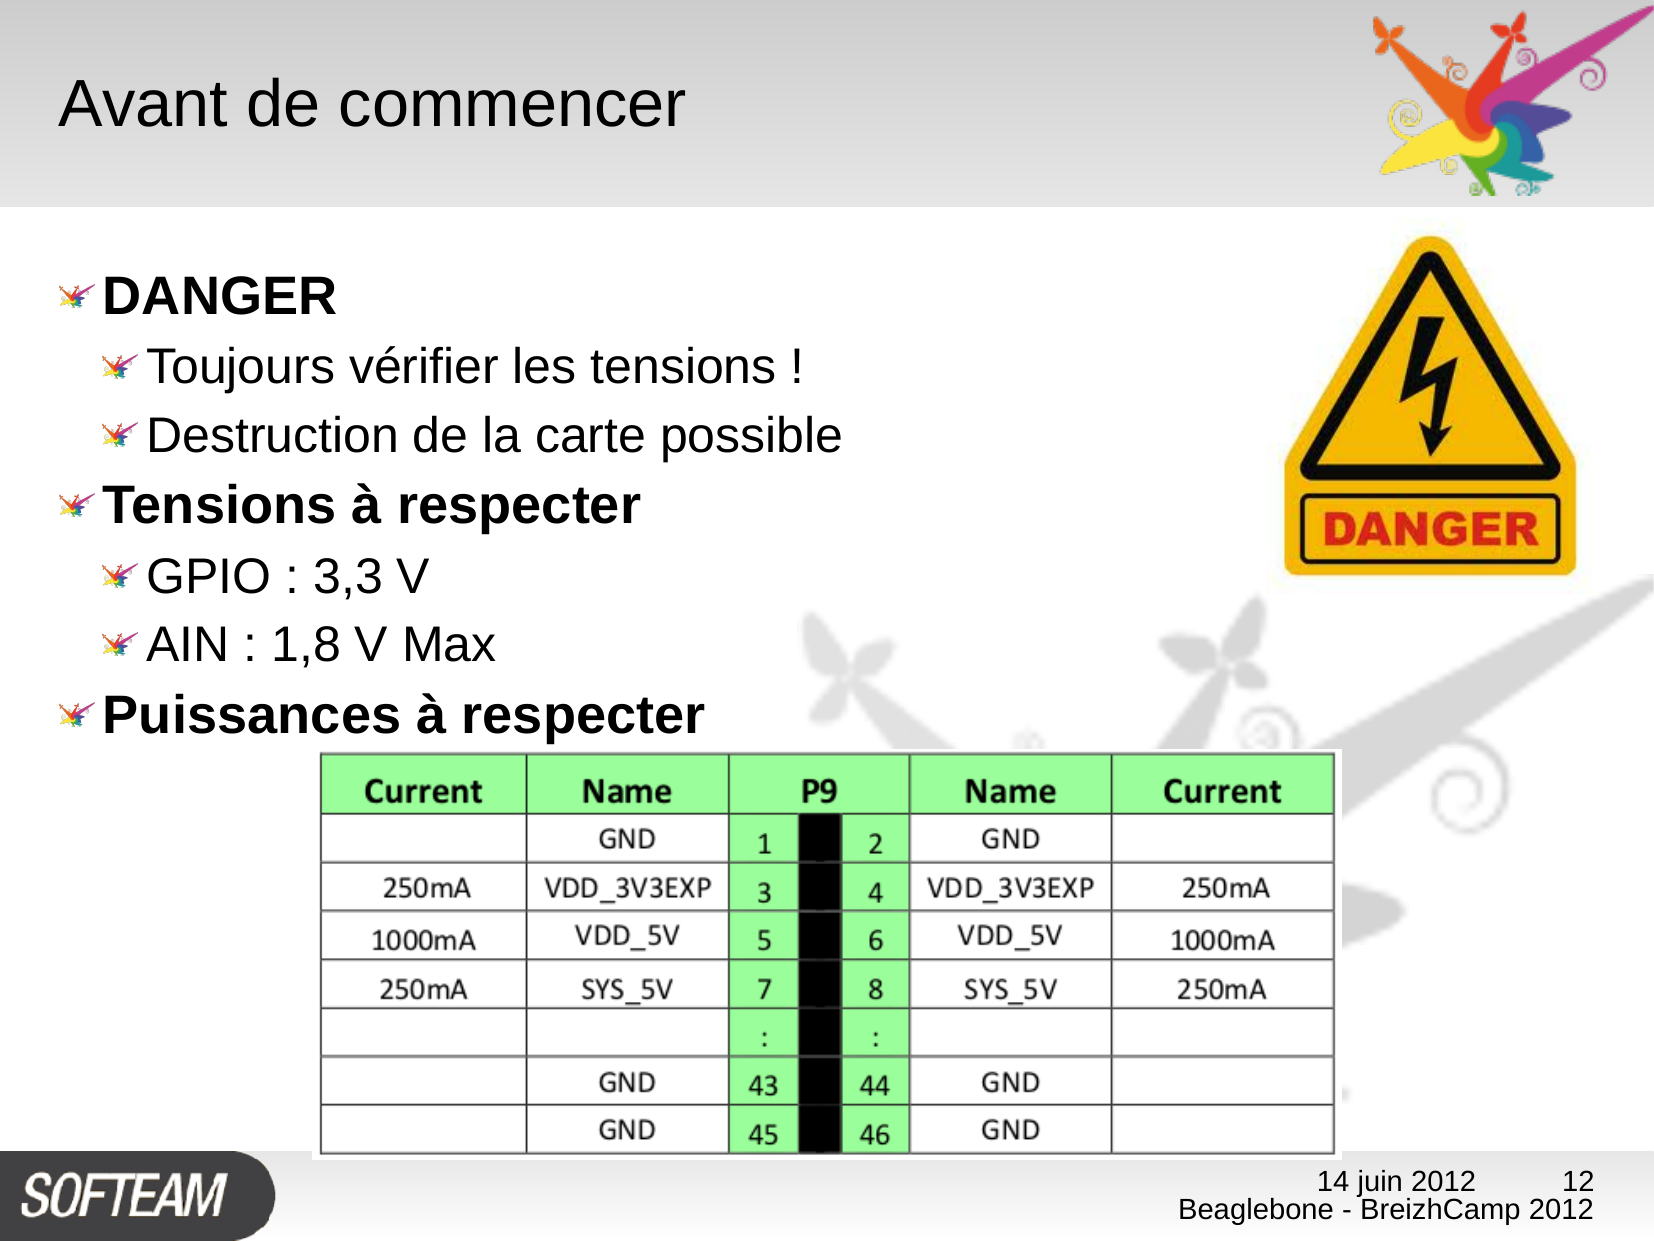

# Avant de commencer
DANGER
Toujours vérifier les tensions !
Destruction de la carte possible
Tensions à respecter
GPIO : 3,3 V
AIN : 1,8 V Max
Puissances à respecter
14 juin 2012
12
Beaglebone - BreizhCamp 2012